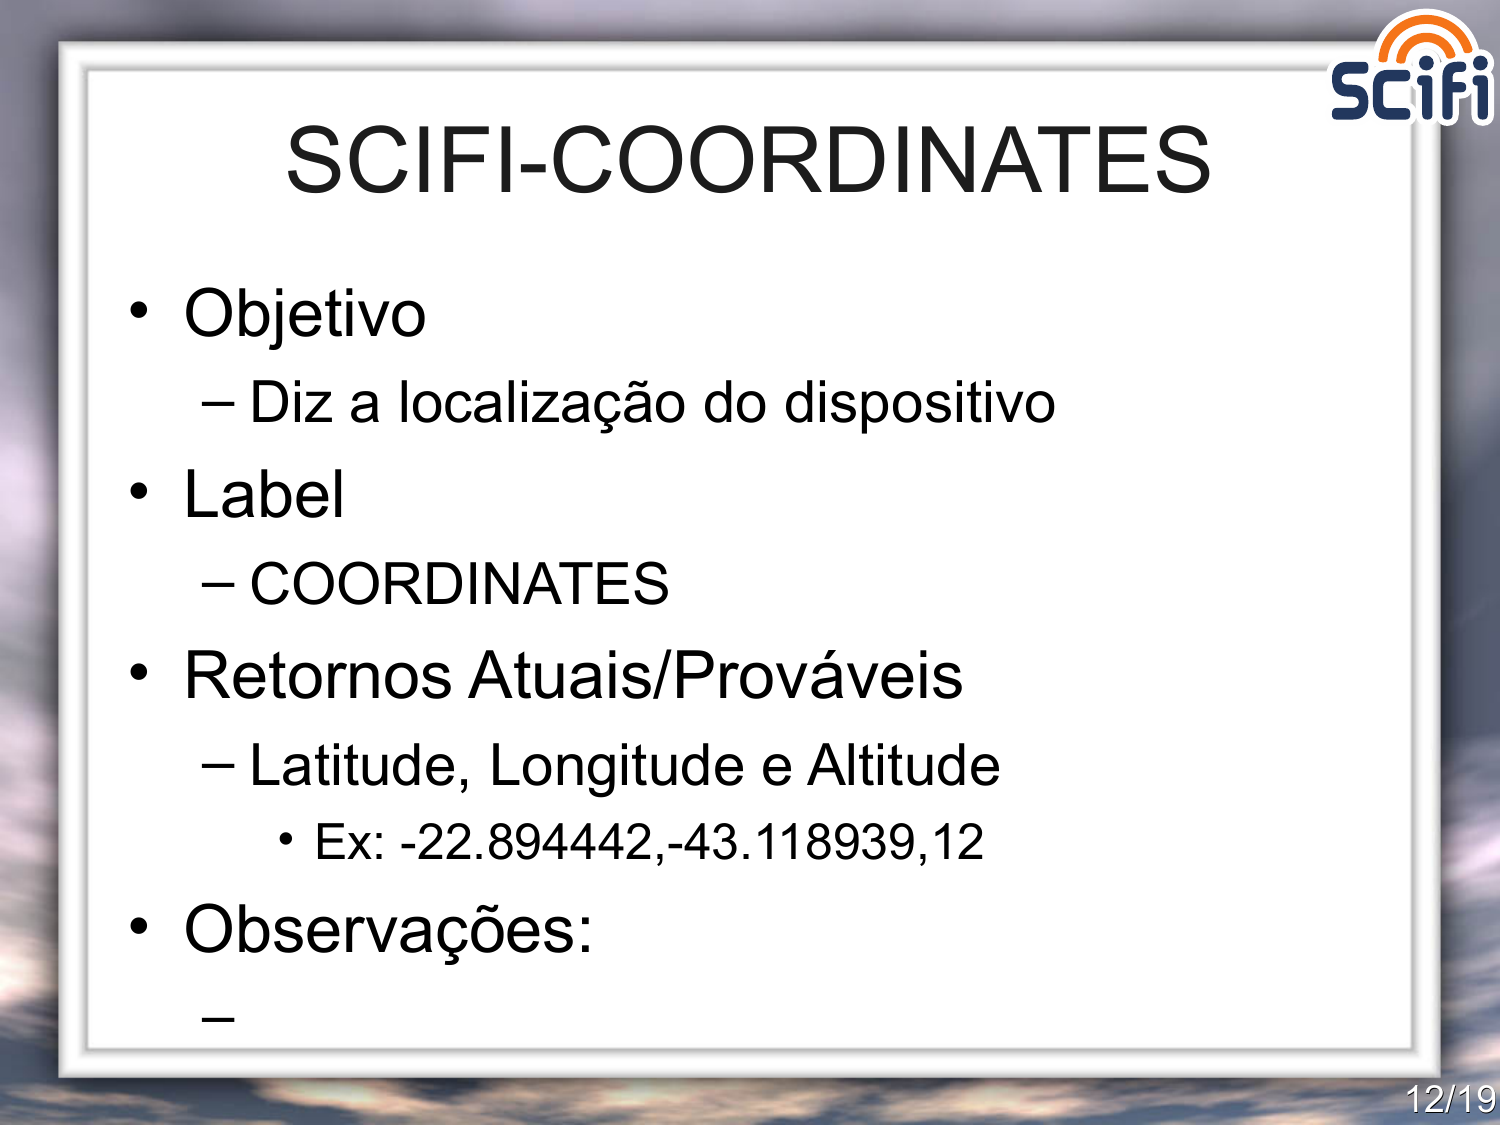

# SCIFI-COORDINATES
Objetivo
Diz a localização do dispositivo
Label
COORDINATES
Retornos Atuais/Prováveis
Latitude, Longitude e Altitude
Ex: -22.894442,-43.118939,12
Observações: